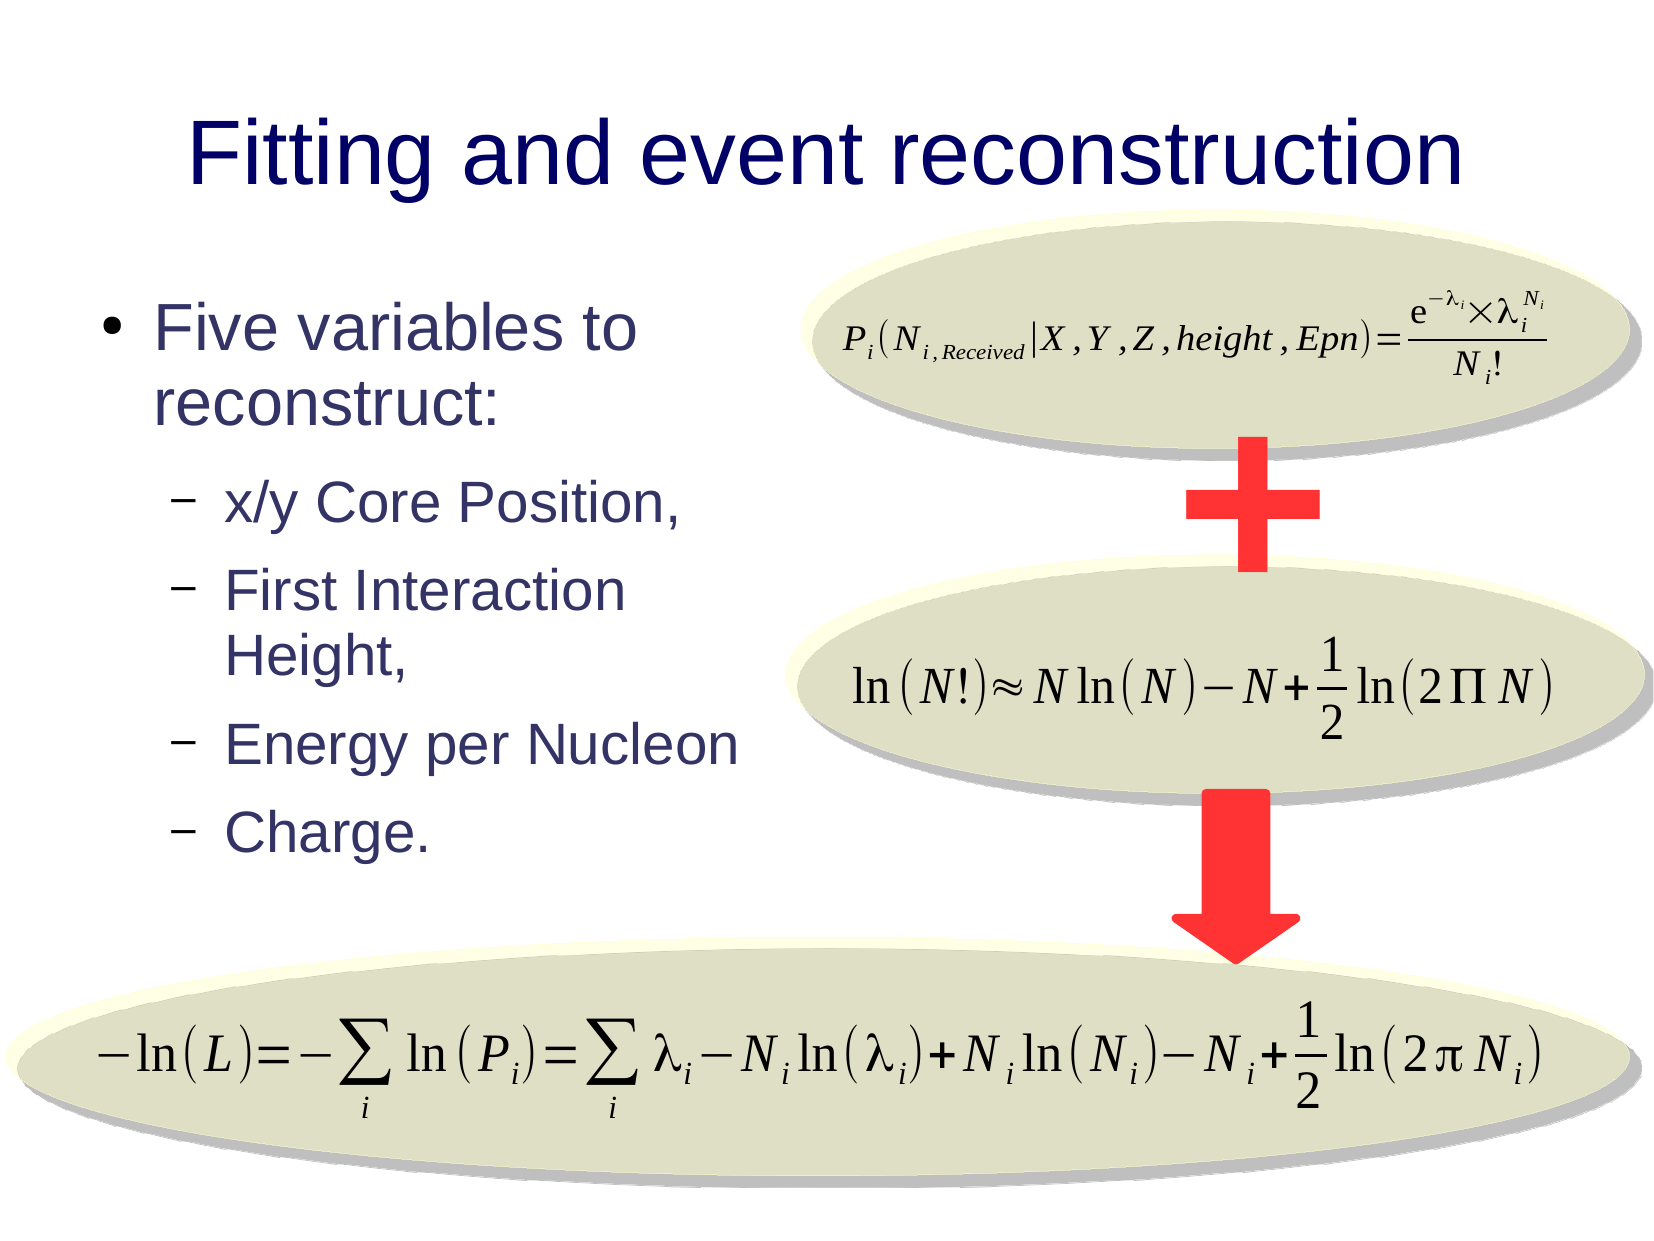

# Fitting and event reconstruction
Five variables to reconstruct:
x/y Core Position,
First Interaction Height,
Energy per Nucleon
Charge.
+